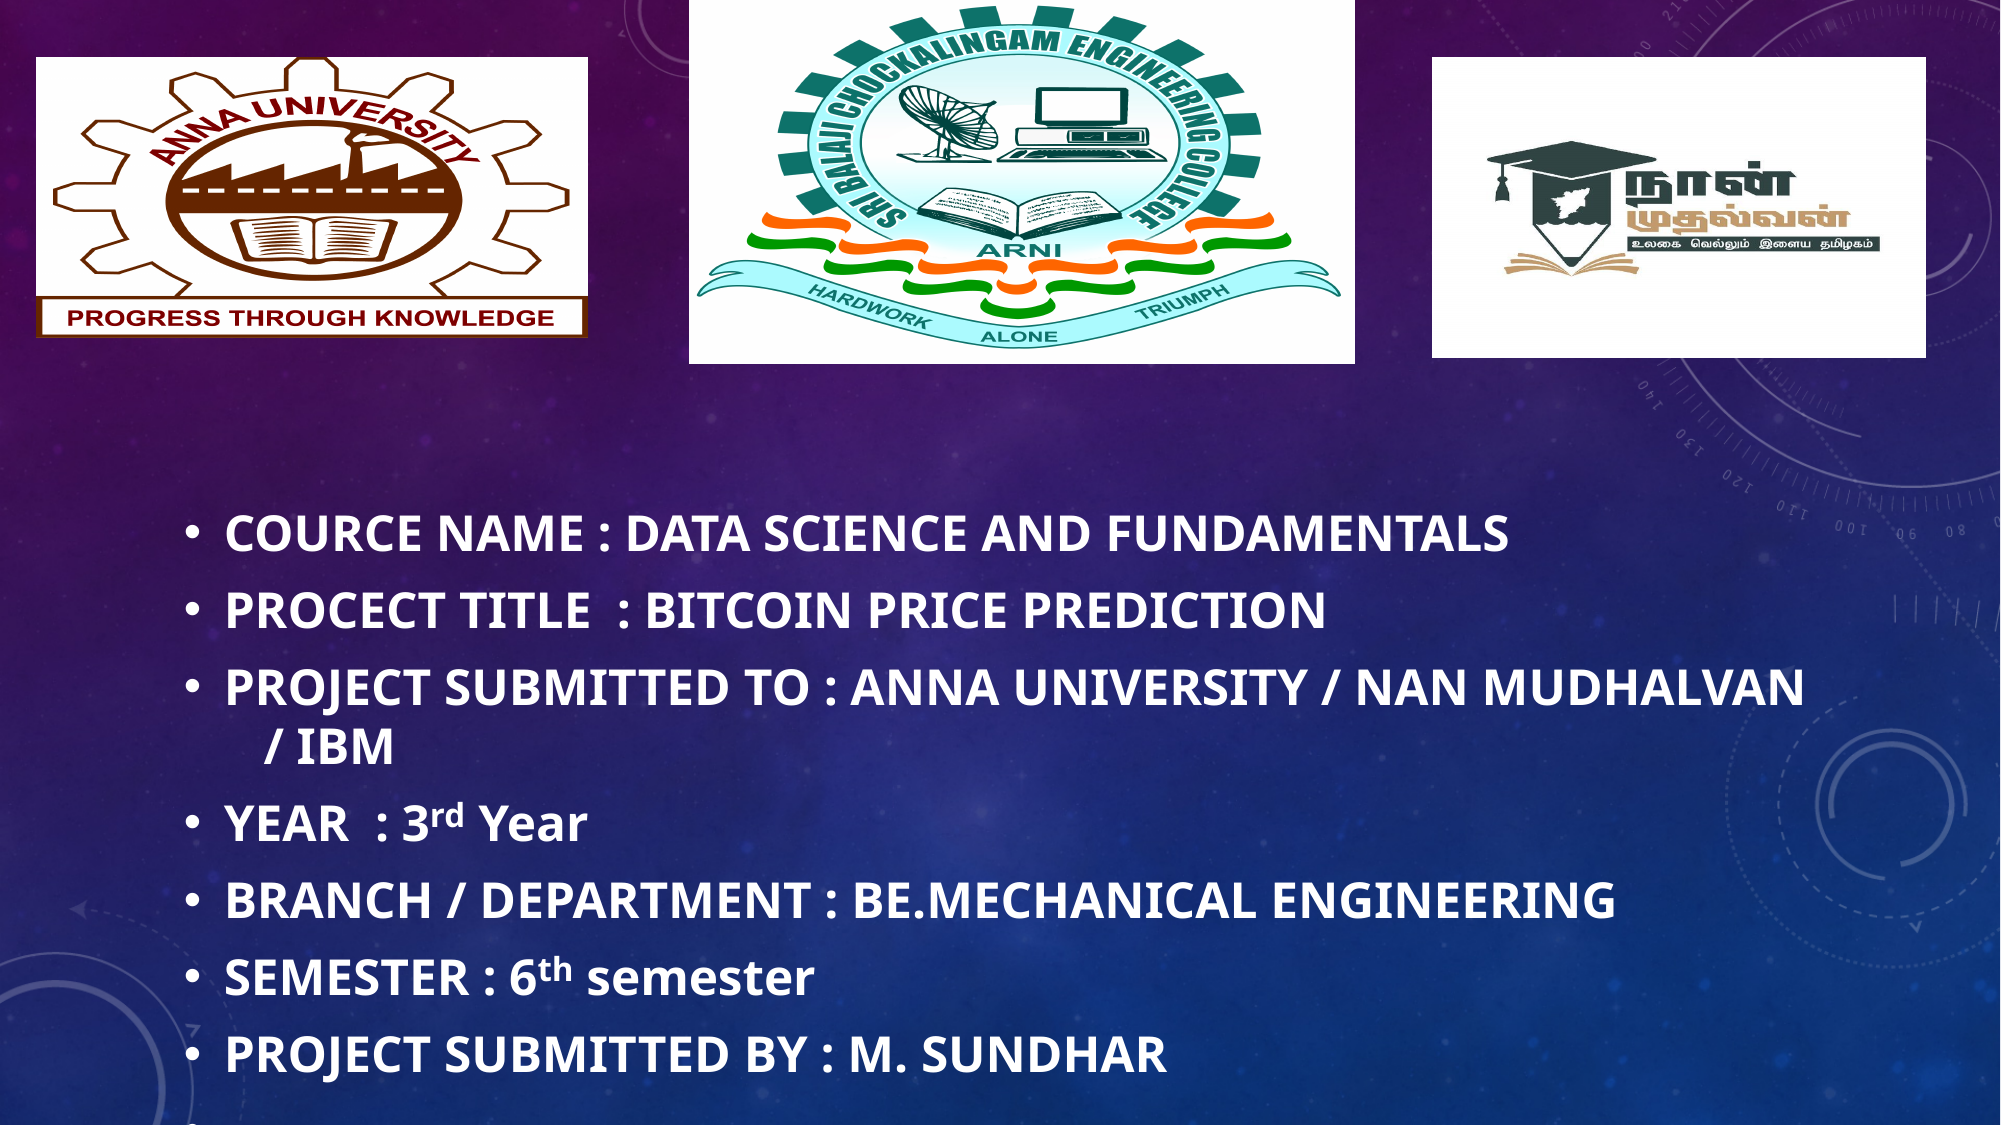

# COURCE NAME : DATA SCIENCE AND FUNDAMENTALS
PROCECT TITLE : BITCOIN PRICE PREDICTION
PROJECT SUBMITTED TO : ANNA UNIVERSITY / NAN MUDHALVAN / IBM
YEAR : 3rd Year
BRANCH / DEPARTMENT : BE.MECHANICAL ENGINEERING
SEMESTER : 6th semester
PROJECT SUBMITTED BY : M. SUNDHAR